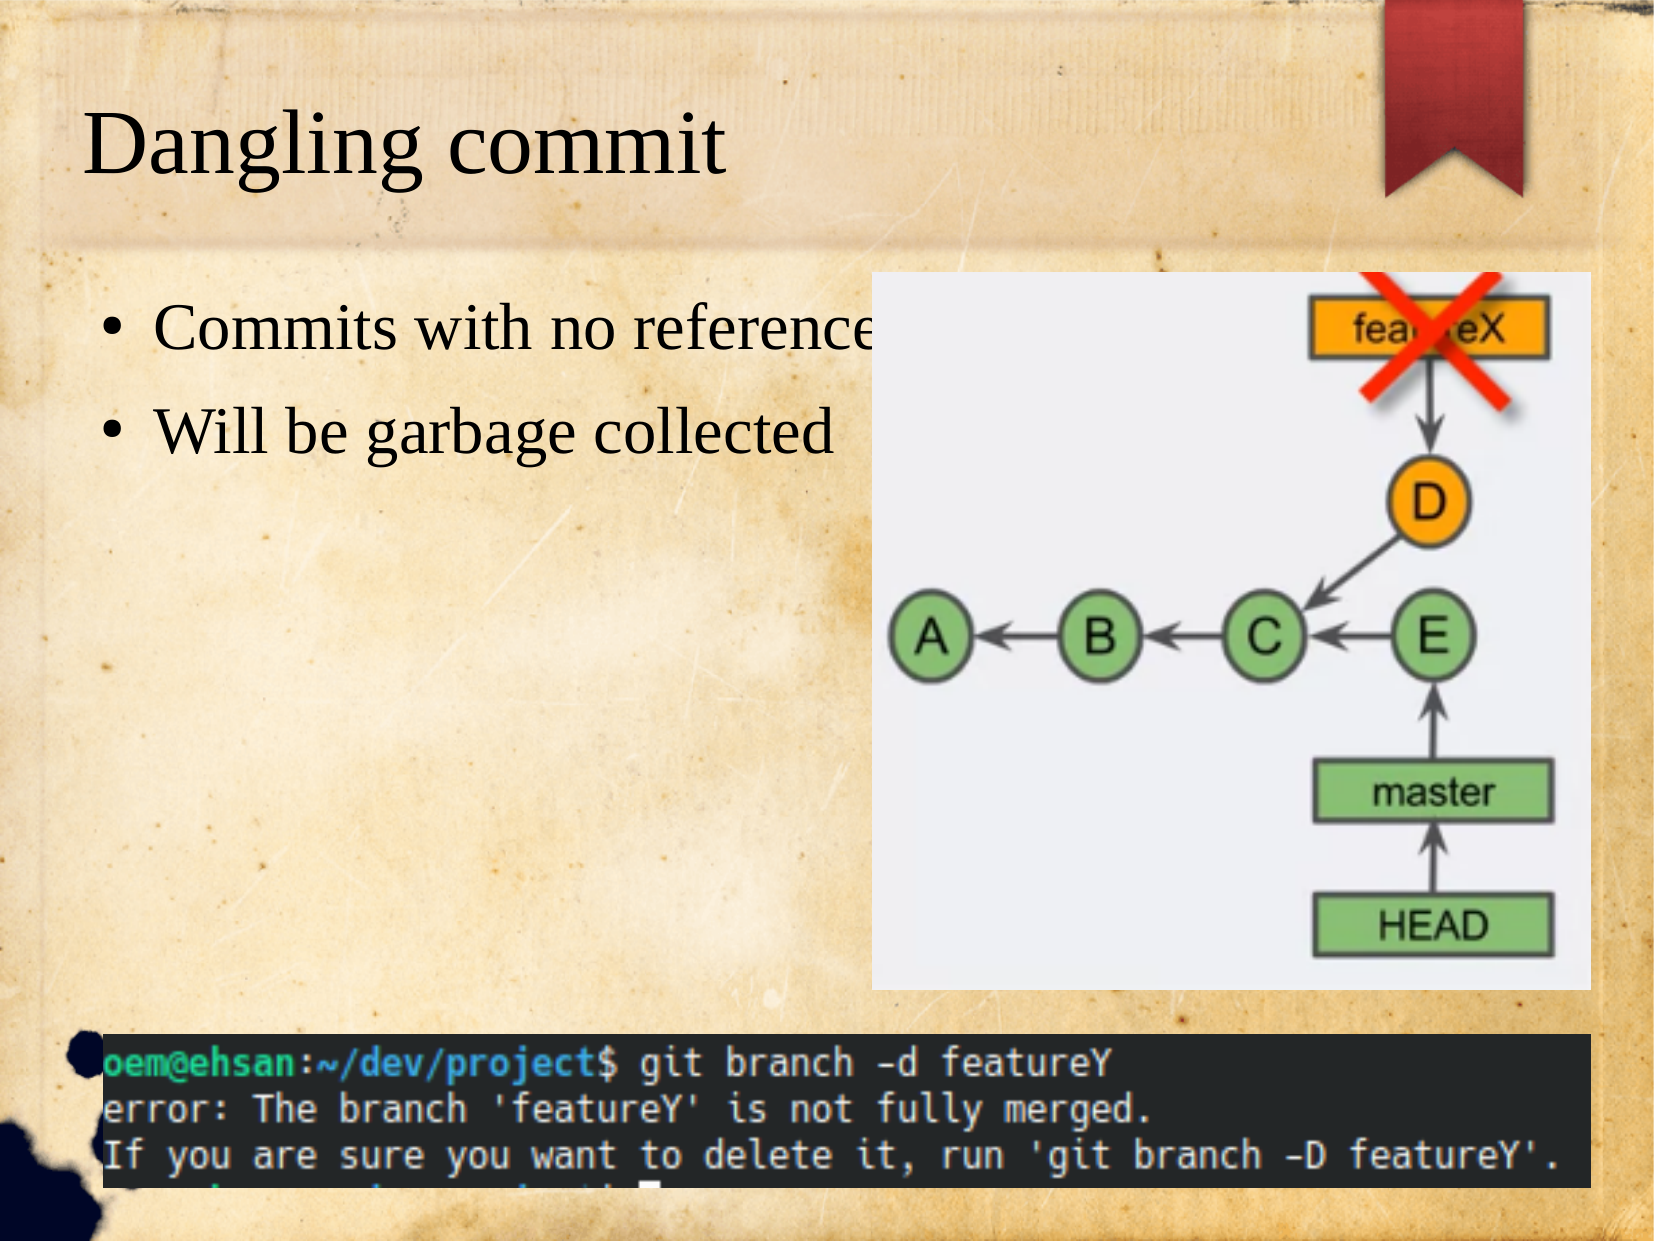

# Dangling commit
Commits with no reference
Will be garbage collected